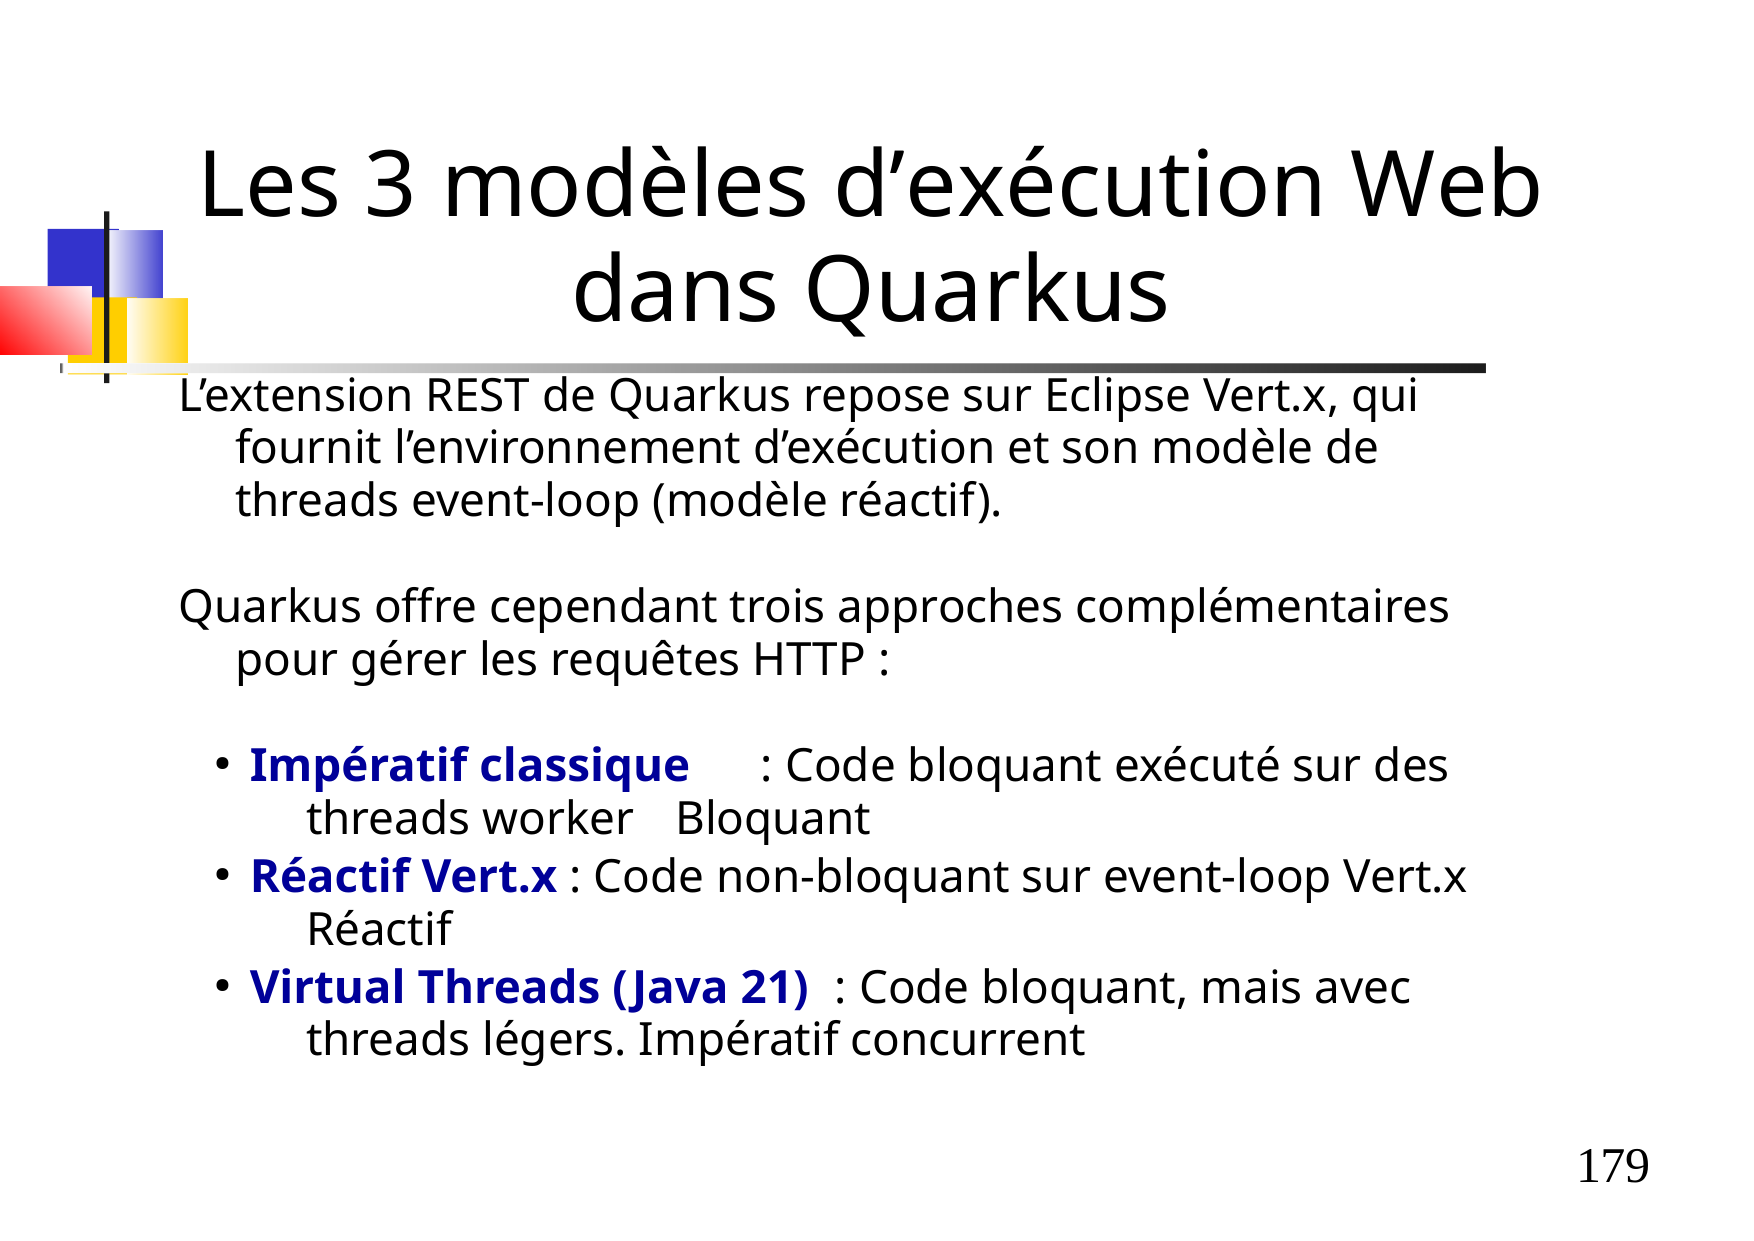

# Les 3 modèles d’exécution Web dans Quarkus
L’extension REST de Quarkus repose sur Eclipse Vert.x, qui fournit l’environnement d’exécution et son modèle de threads event-loop (modèle réactif).
Quarkus offre cependant trois approches complémentaires pour gérer les requêtes HTTP :
Impératif classique	 : Code bloquant exécuté sur des threads worker	Bloquant
Réactif Vert.x : Code non-bloquant sur event-loop Vert.x	Réactif
Virtual Threads (Java 21)	 : Code bloquant, mais avec threads légers. Impératif concurrent
179